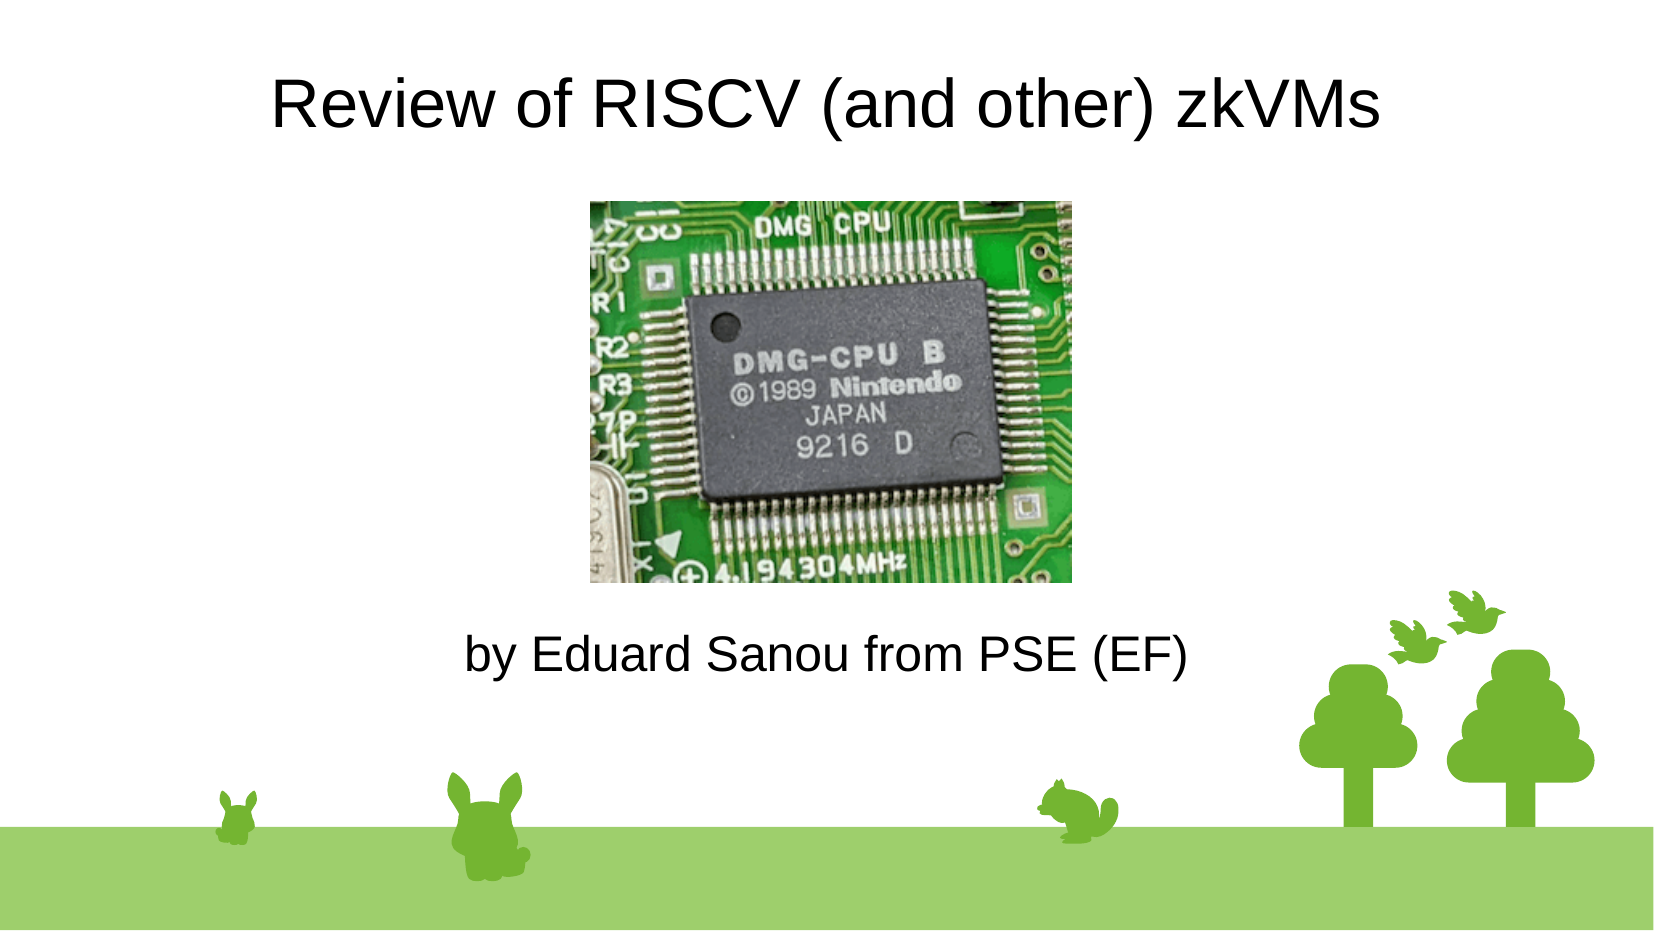

# Review of RISCV (and other) zkVMs
by Eduard Sanou from PSE (EF)